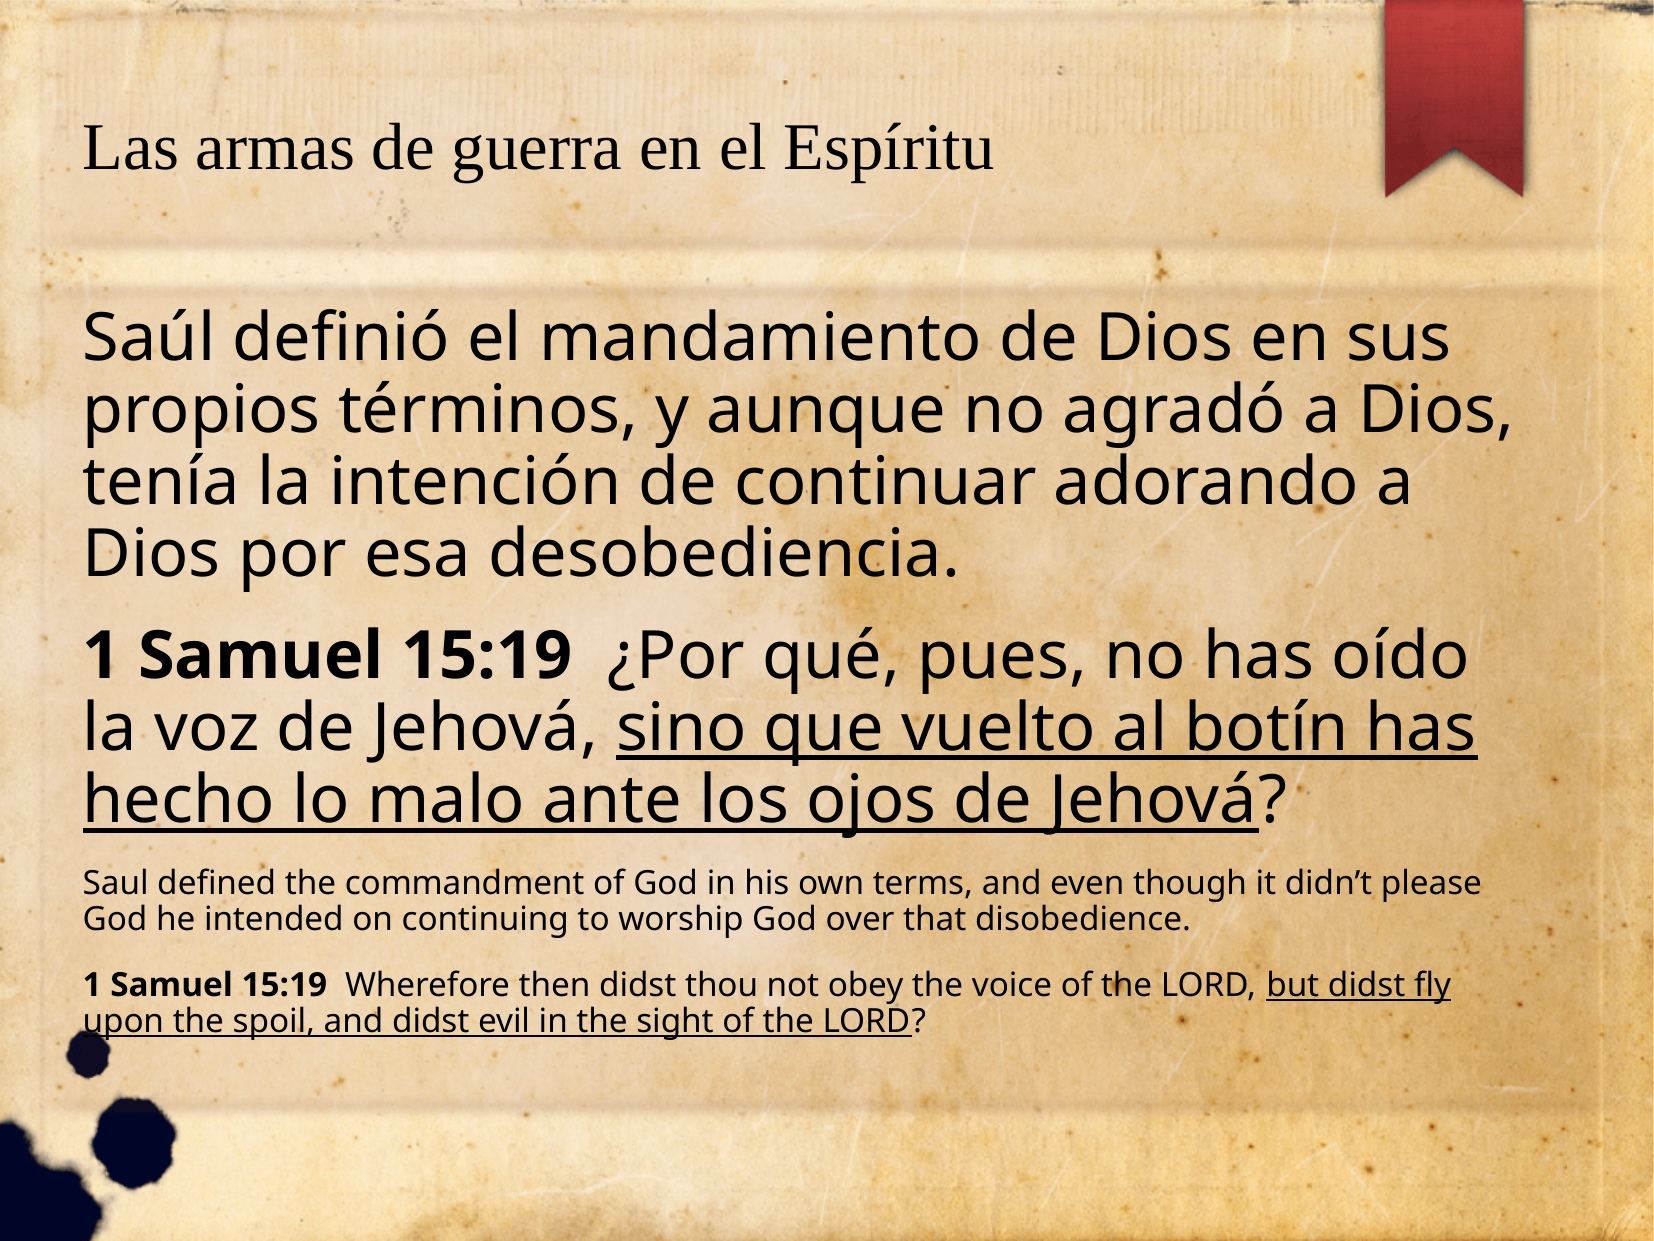

# Las armas de guerra en el Espíritu
Saúl definió el mandamiento de Dios en sus propios términos, y aunque no agradó a Dios, tenía la intención de continuar adorando a Dios por esa desobediencia.
1 Samuel 15:19  ¿Por qué, pues, no has oído la voz de Jehová, sino que vuelto al botín has hecho lo malo ante los ojos de Jehová?
Saul defined the commandment of God in his own terms, and even though it didn’t please God he intended on continuing to worship God over that disobedience.
1 Samuel 15:19  Wherefore then didst thou not obey the voice of the LORD, but didst fly upon the spoil, and didst evil in the sight of the LORD?